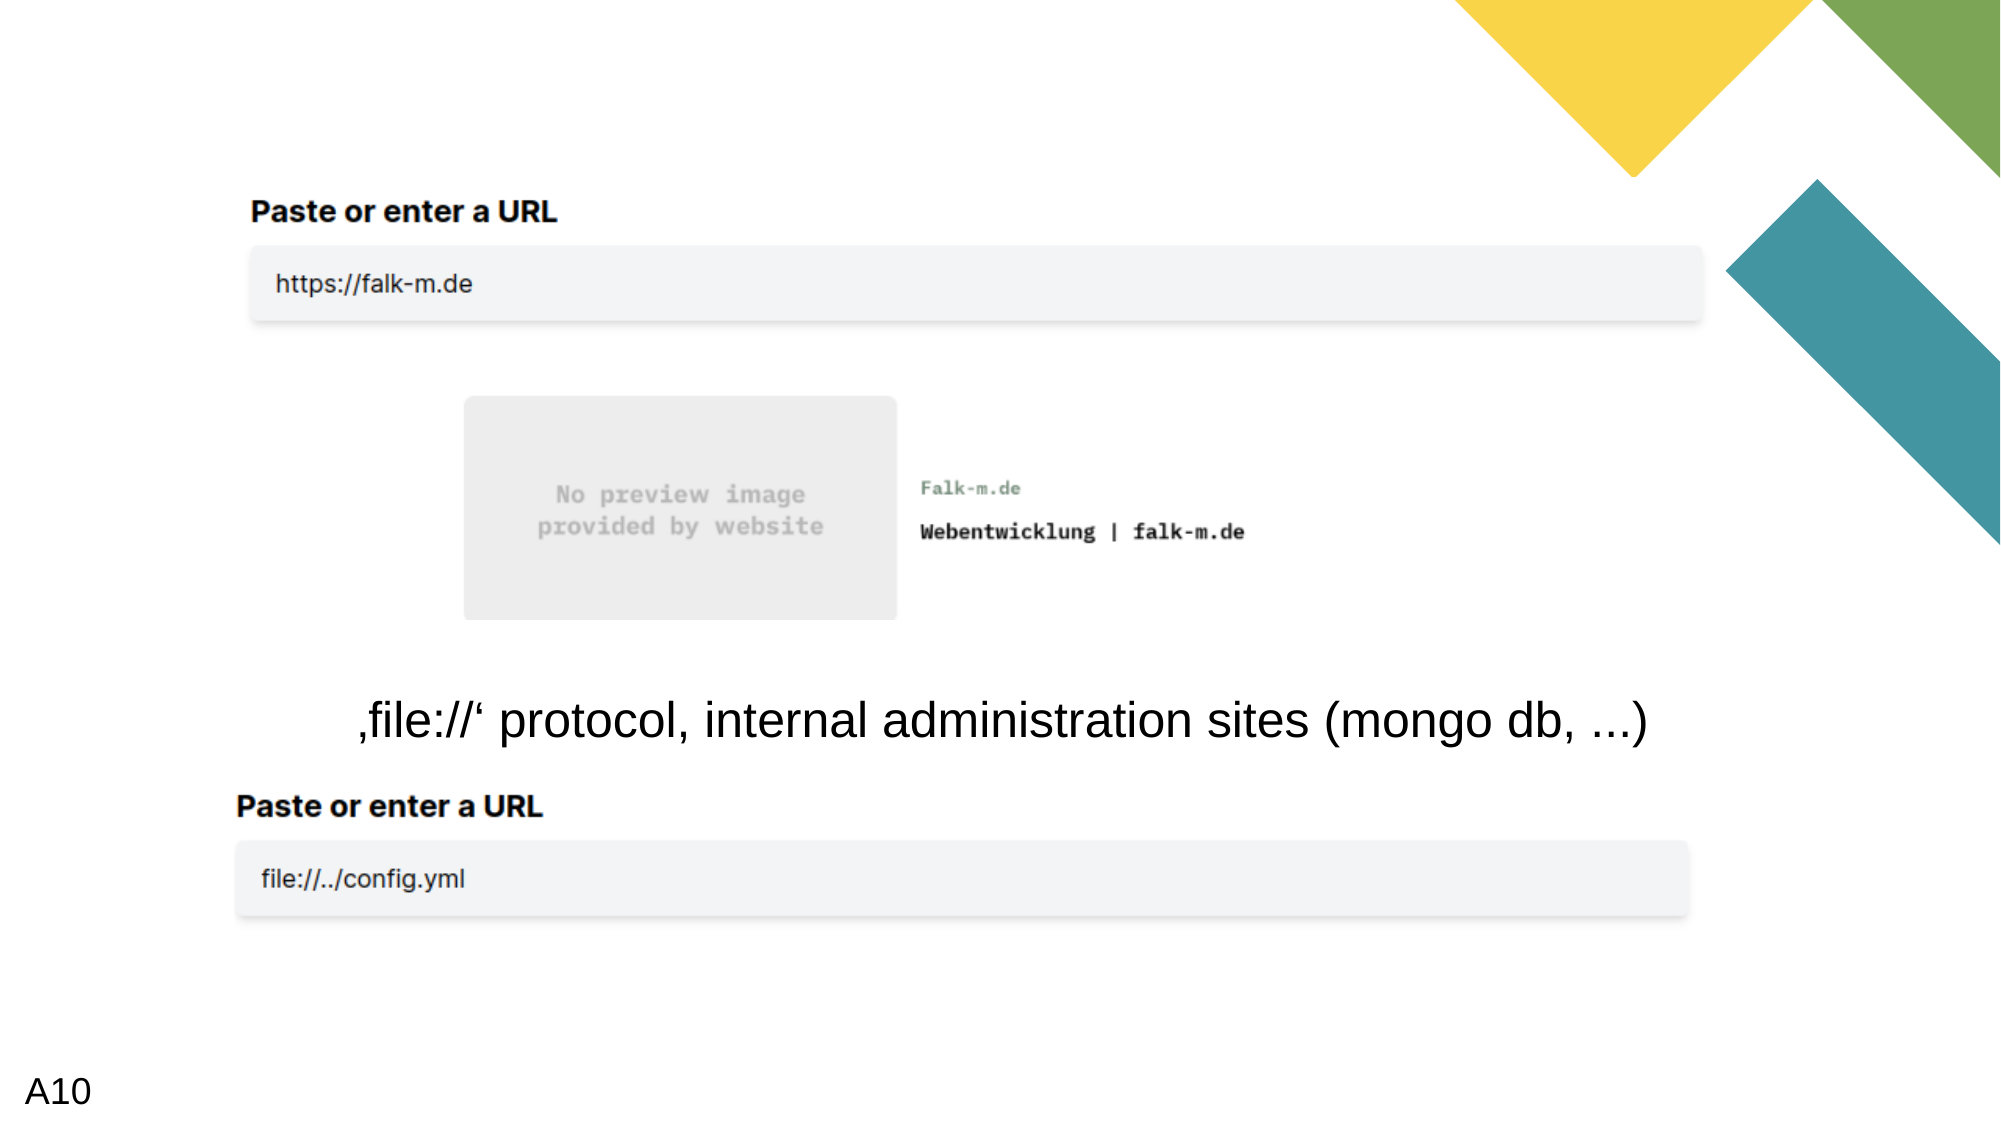

‚file://‘ protocol, internal administration sites (mongo db, ...)
A10